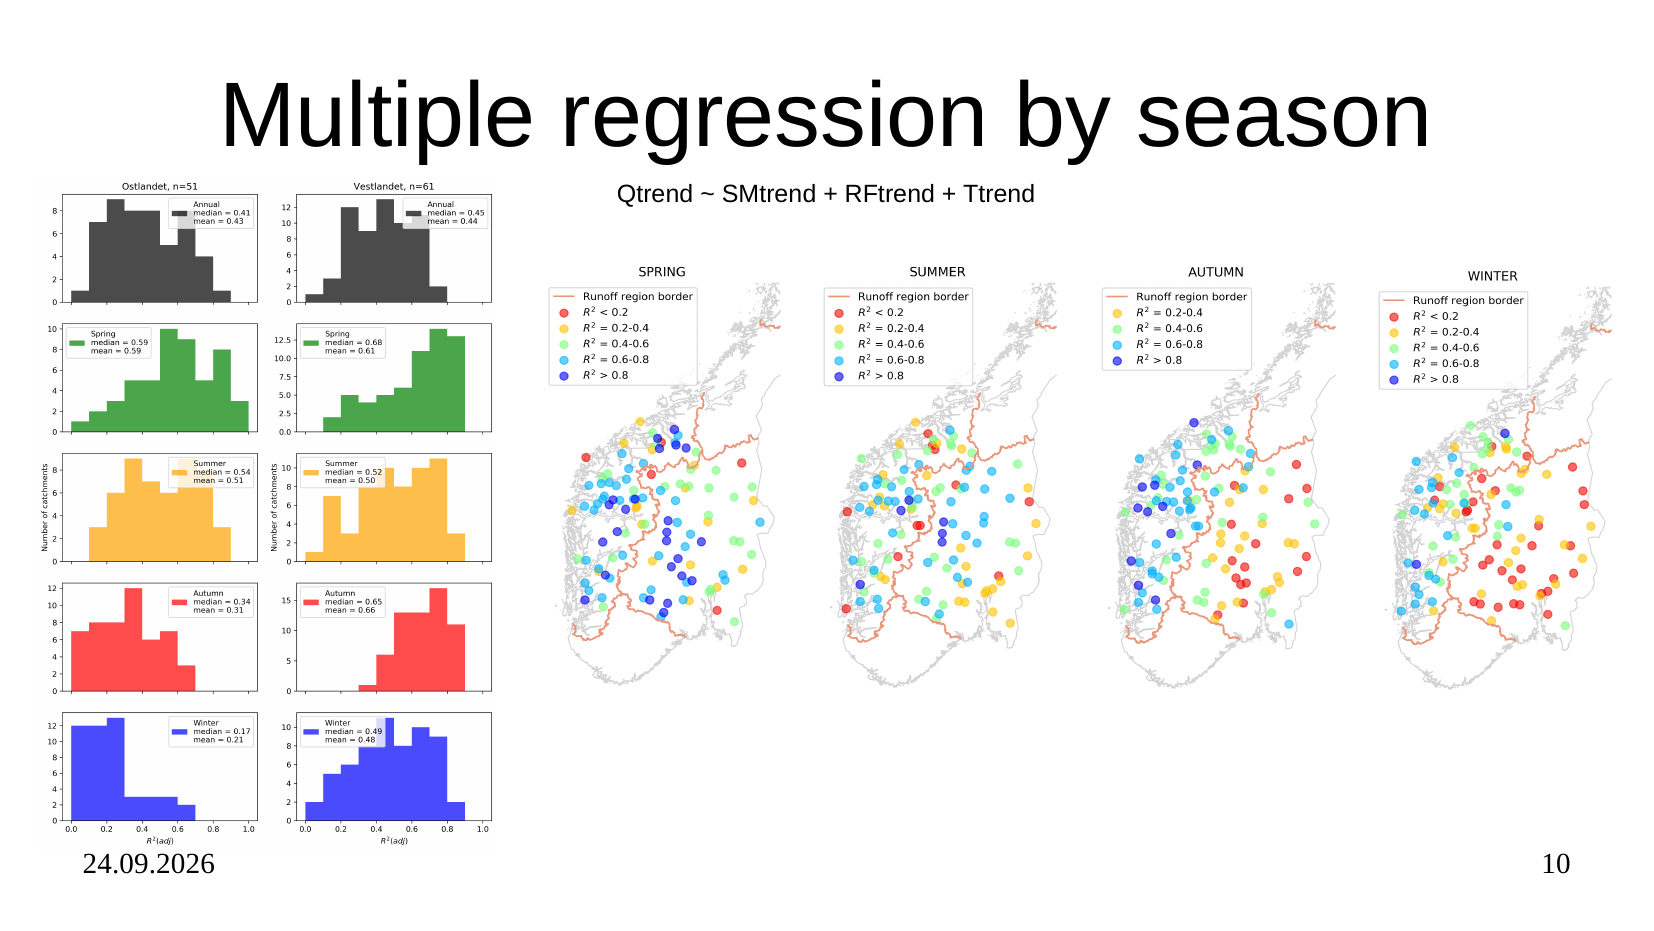

# Multiple regression by season
Qtrend ~ SMtrend + RFtrend + Ttrend
10